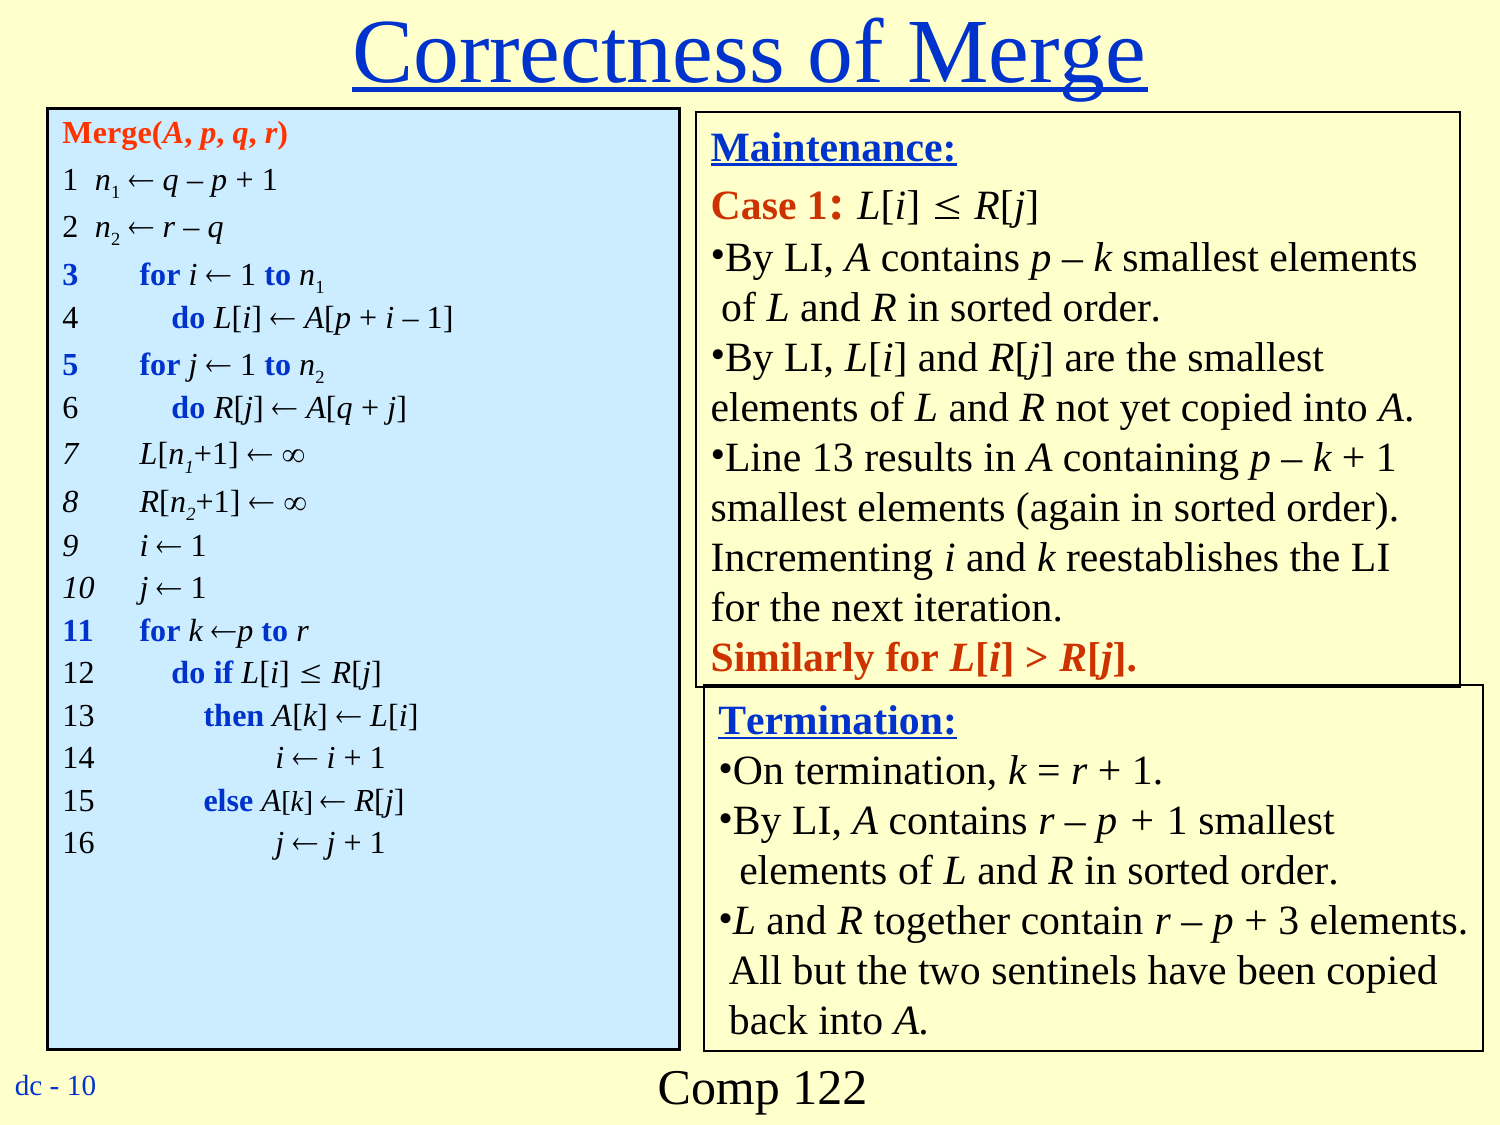

# Correctness of Merge
Merge(A, p, q, r)
1 n1  q – p + 1
2 n2  r – q
for i  1 to n1
 do L[i]  A[p + i – 1]
for j  1 to n2
 do R[j]  A[q + j]
L[n1+1]  
R[n2+1]  
i  1
j  1
for k p to r
 do if L[i]  R[j]
 then A[k]  L[i]
 i  i + 1
 else A[k]  R[j]
 j  j + 1
Maintenance:
Case 1: L[i]  R[j]
By LI, A contains p – k smallest elements of L and R in sorted order.
By LI, L[i] and R[j] are the smallest elements of L and R not yet copied into A.
Line 13 results in A containing p – k + 1 smallest elements (again in sorted order).
Incrementing i and k reestablishes the LI for the next iteration.
Similarly for L[i] > R[j].
Termination:
On termination, k = r + 1.
By LI, A contains r – p + 1 smallest
 elements of L and R in sorted order.
L and R together contain r – p + 3 elements.
 All but the two sentinels have been copied
 back into A.